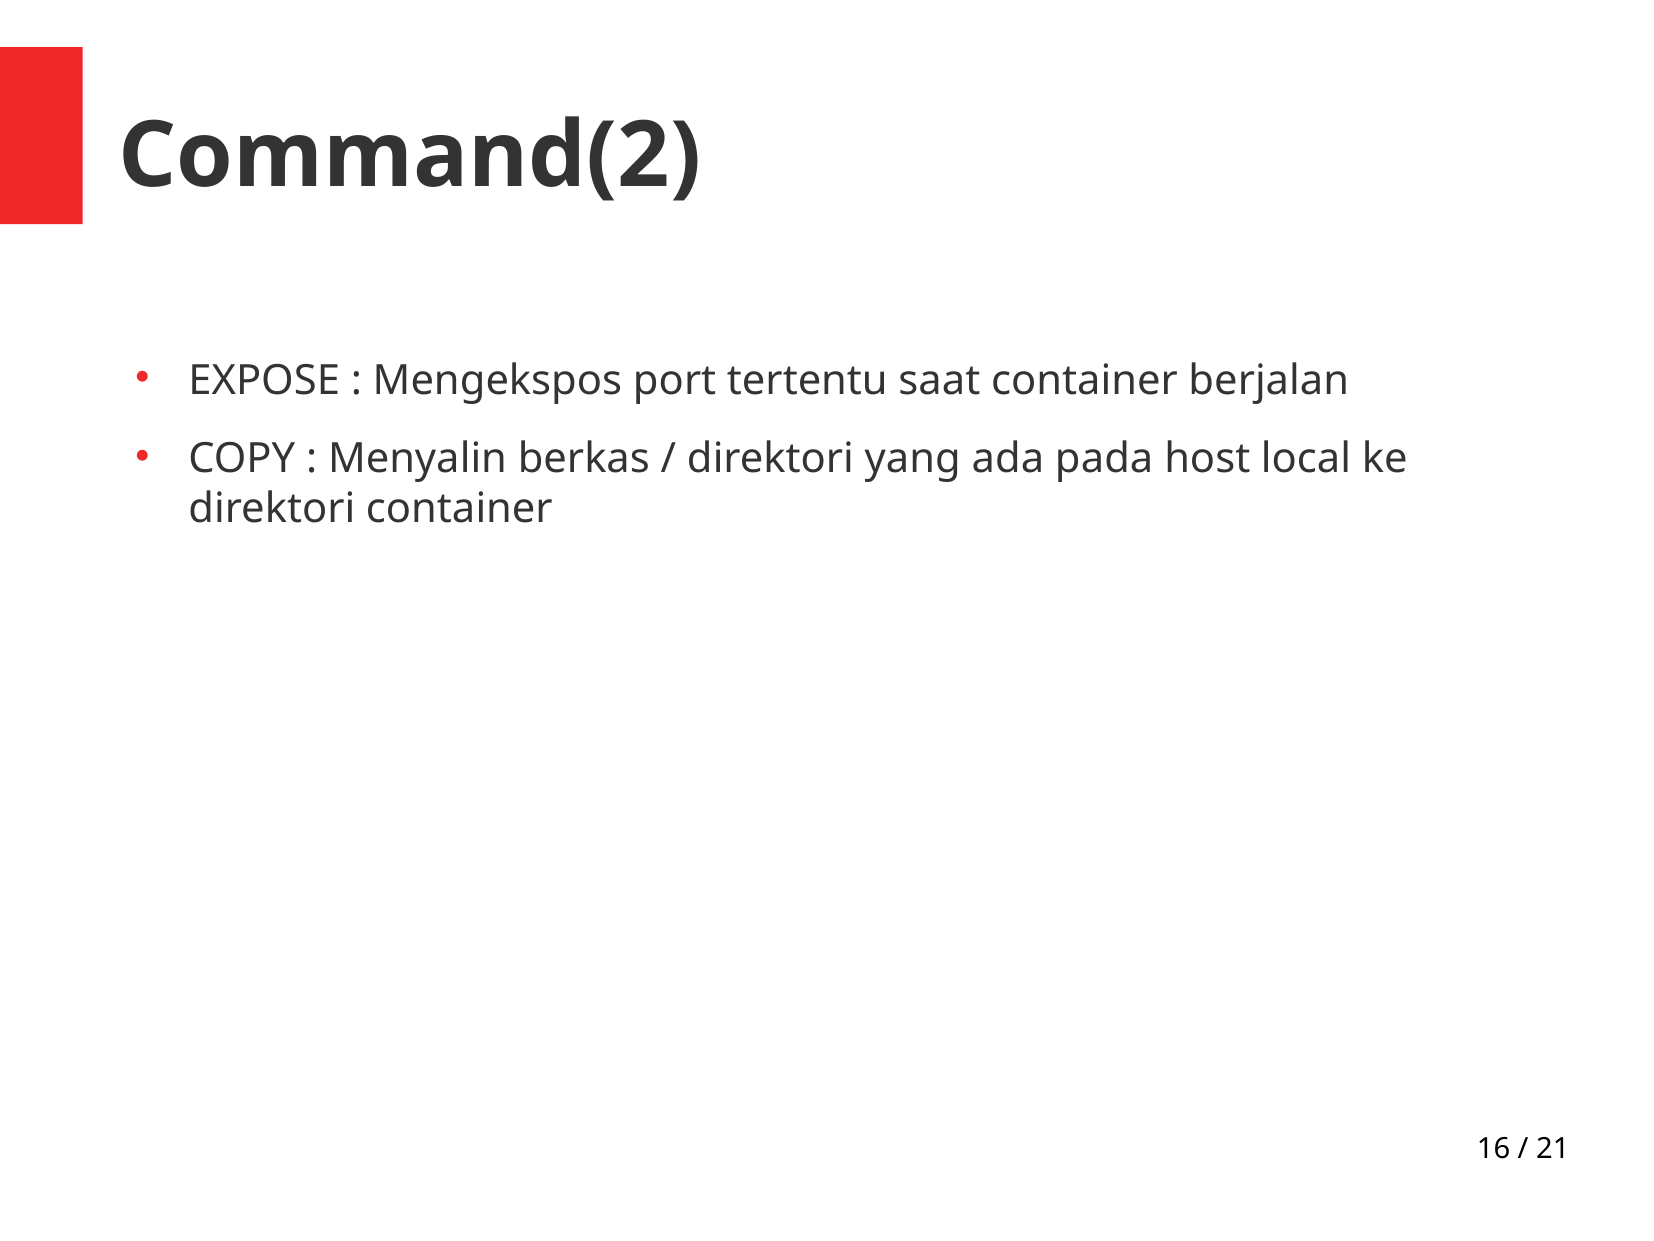

# Command(2)
EXPOSE : Mengekspos port tertentu saat container berjalan
COPY : Menyalin berkas / direktori yang ada pada host local ke direktori container
16